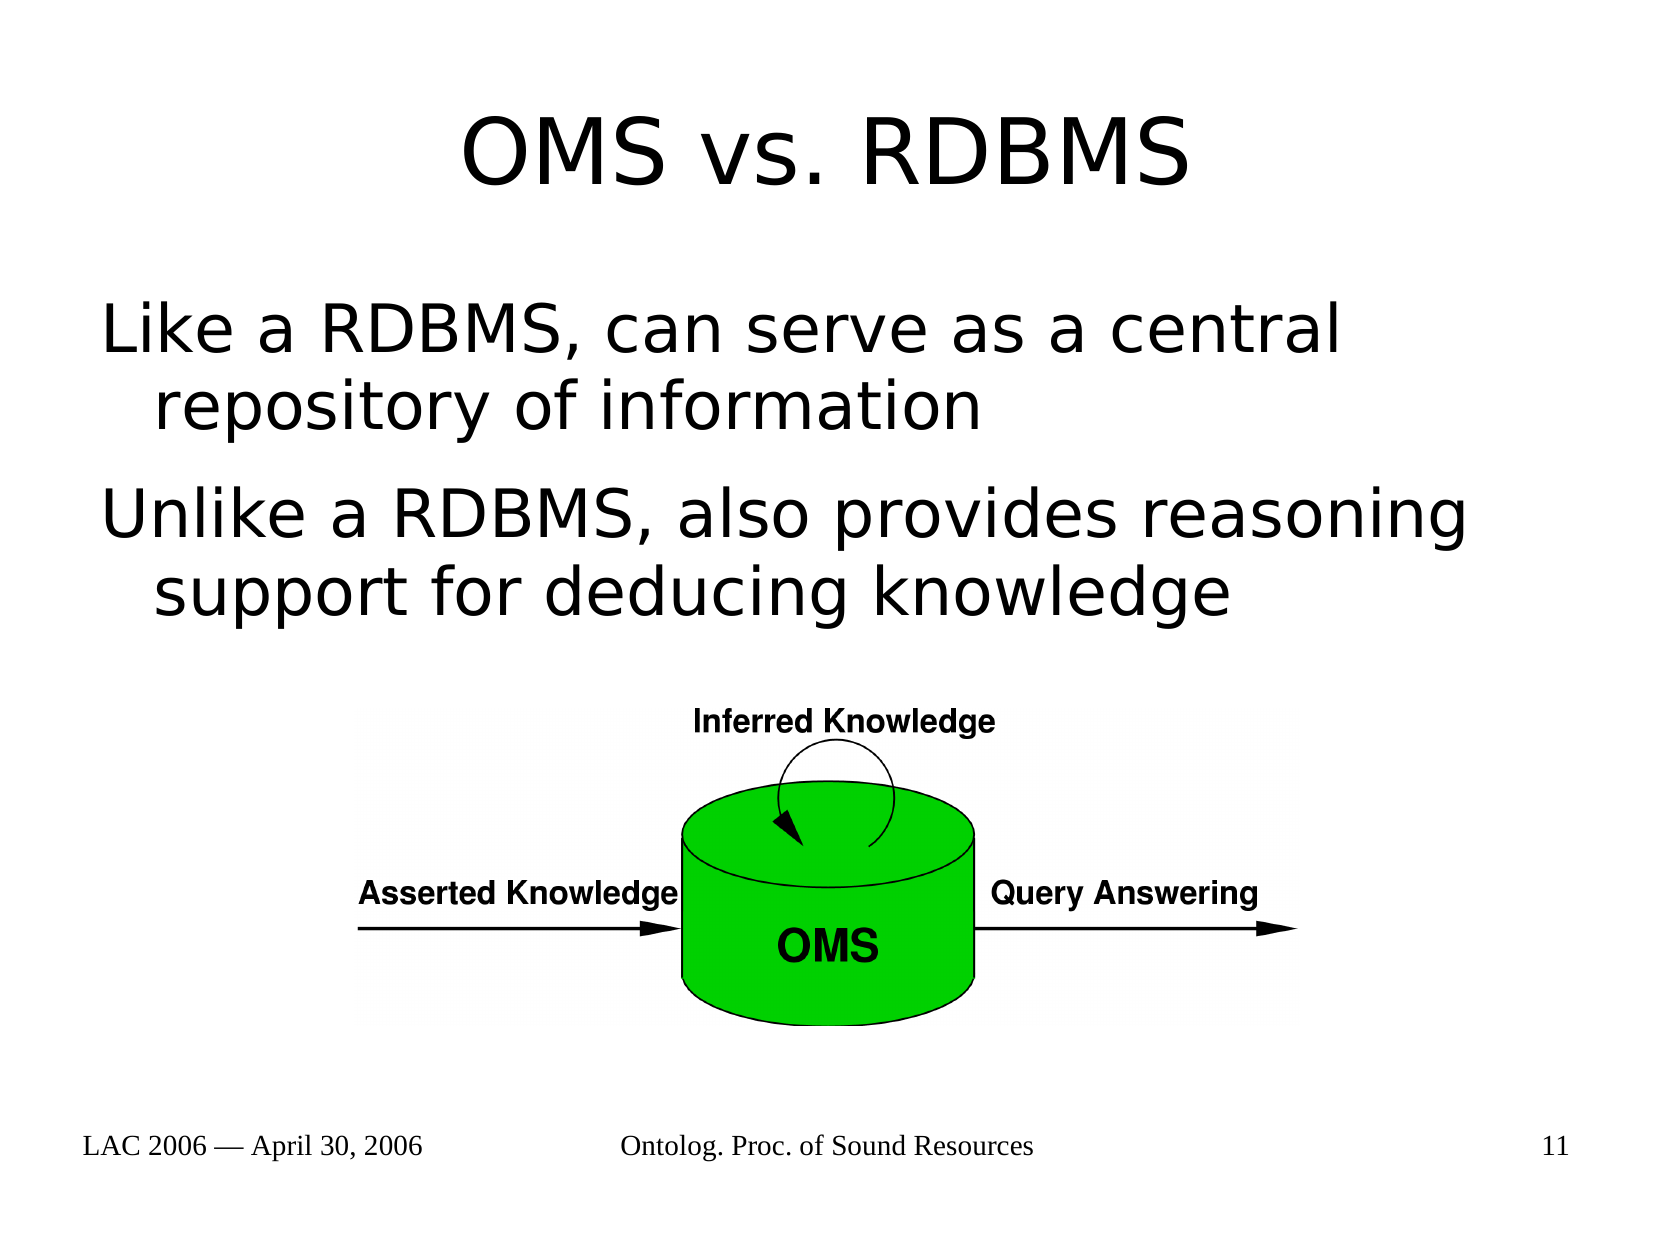

# OMS vs. RDBMS
Like a RDBMS, can serve as a central repository of information
Unlike a RDBMS, also provides reasoning support for deducing knowledge
LAC 2006 — April 30, 2006
Ontolog. Proc. of Sound Resources
11